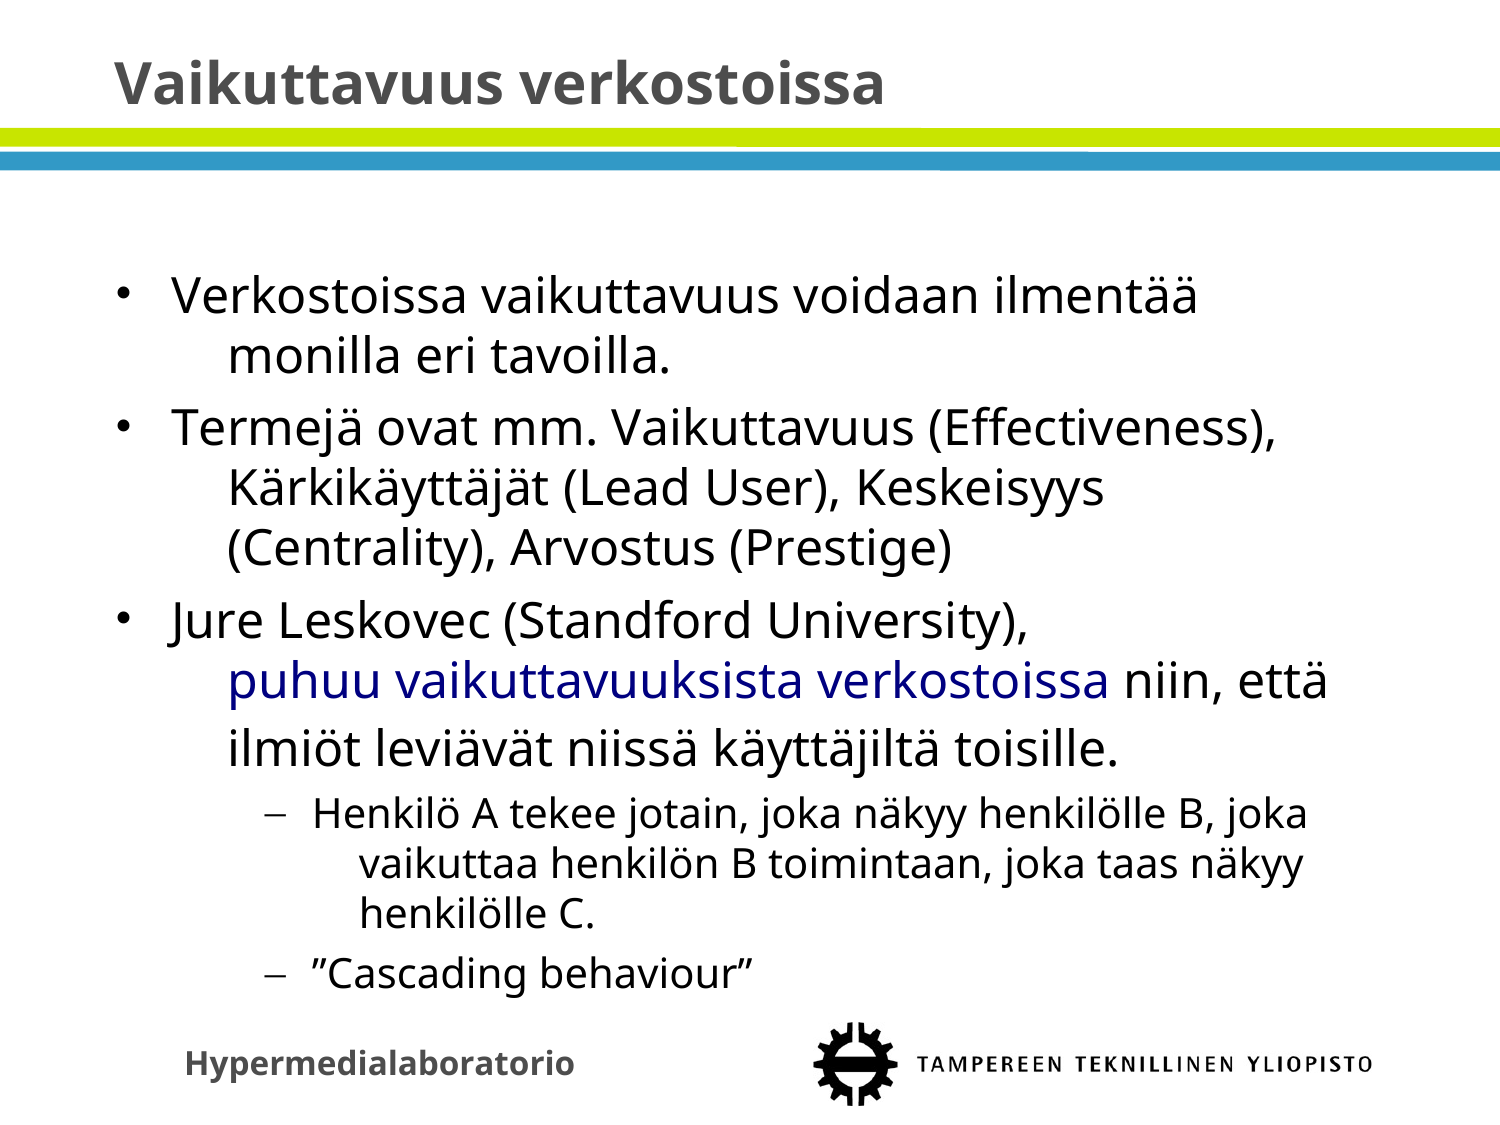

# Vaikuttavuus verkostoissa
Verkostoissa vaikuttavuus voidaan ilmentää monilla eri tavoilla.
Termejä ovat mm. Vaikuttavuus (Effectiveness), Kärkikäyttäjät (Lead User), Keskeisyys (Centrality), Arvostus (Prestige)
Jure Leskovec (Standford University), puhuu vaikuttavuuksista verkostoissa niin, että ilmiöt leviävät niissä käyttäjiltä toisille.
Henkilö A tekee jotain, joka näkyy henkilölle B, joka vaikuttaa henkilön B toimintaan, joka taas näkyy henkilölle C.
”Cascading behaviour”